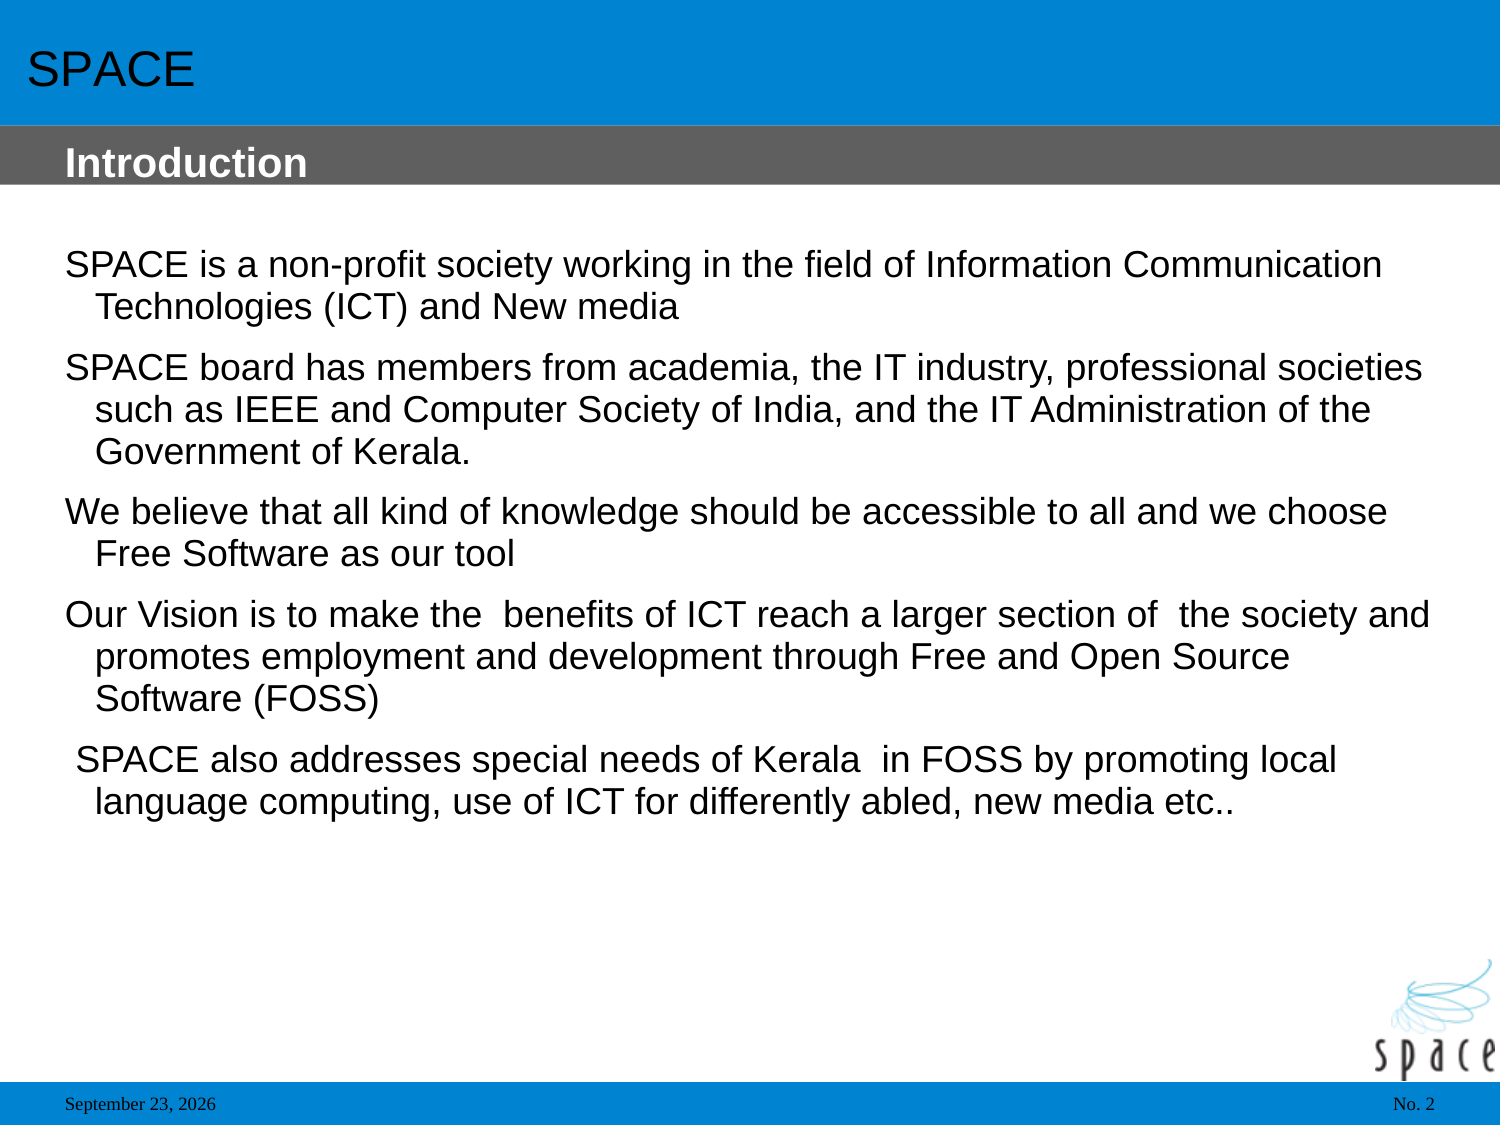

# Introduction
SPACE is a non-profit society working in the field of Information Communication Technologies (ICT) and New media
SPACE board has members from academia, the IT industry, professional societies such as IEEE and Computer Society of India, and the IT Administration of the Government of Kerala.
We believe that all kind of knowledge should be accessible to all and we choose Free Software as our tool
Our Vision is to make the benefits of ICT reach a larger section of the society and promotes employment and development through Free and Open Source Software (FOSS)
 SPACE also addresses special needs of Kerala in FOSS by promoting local language computing, use of ICT for differently abled, new media etc..
2